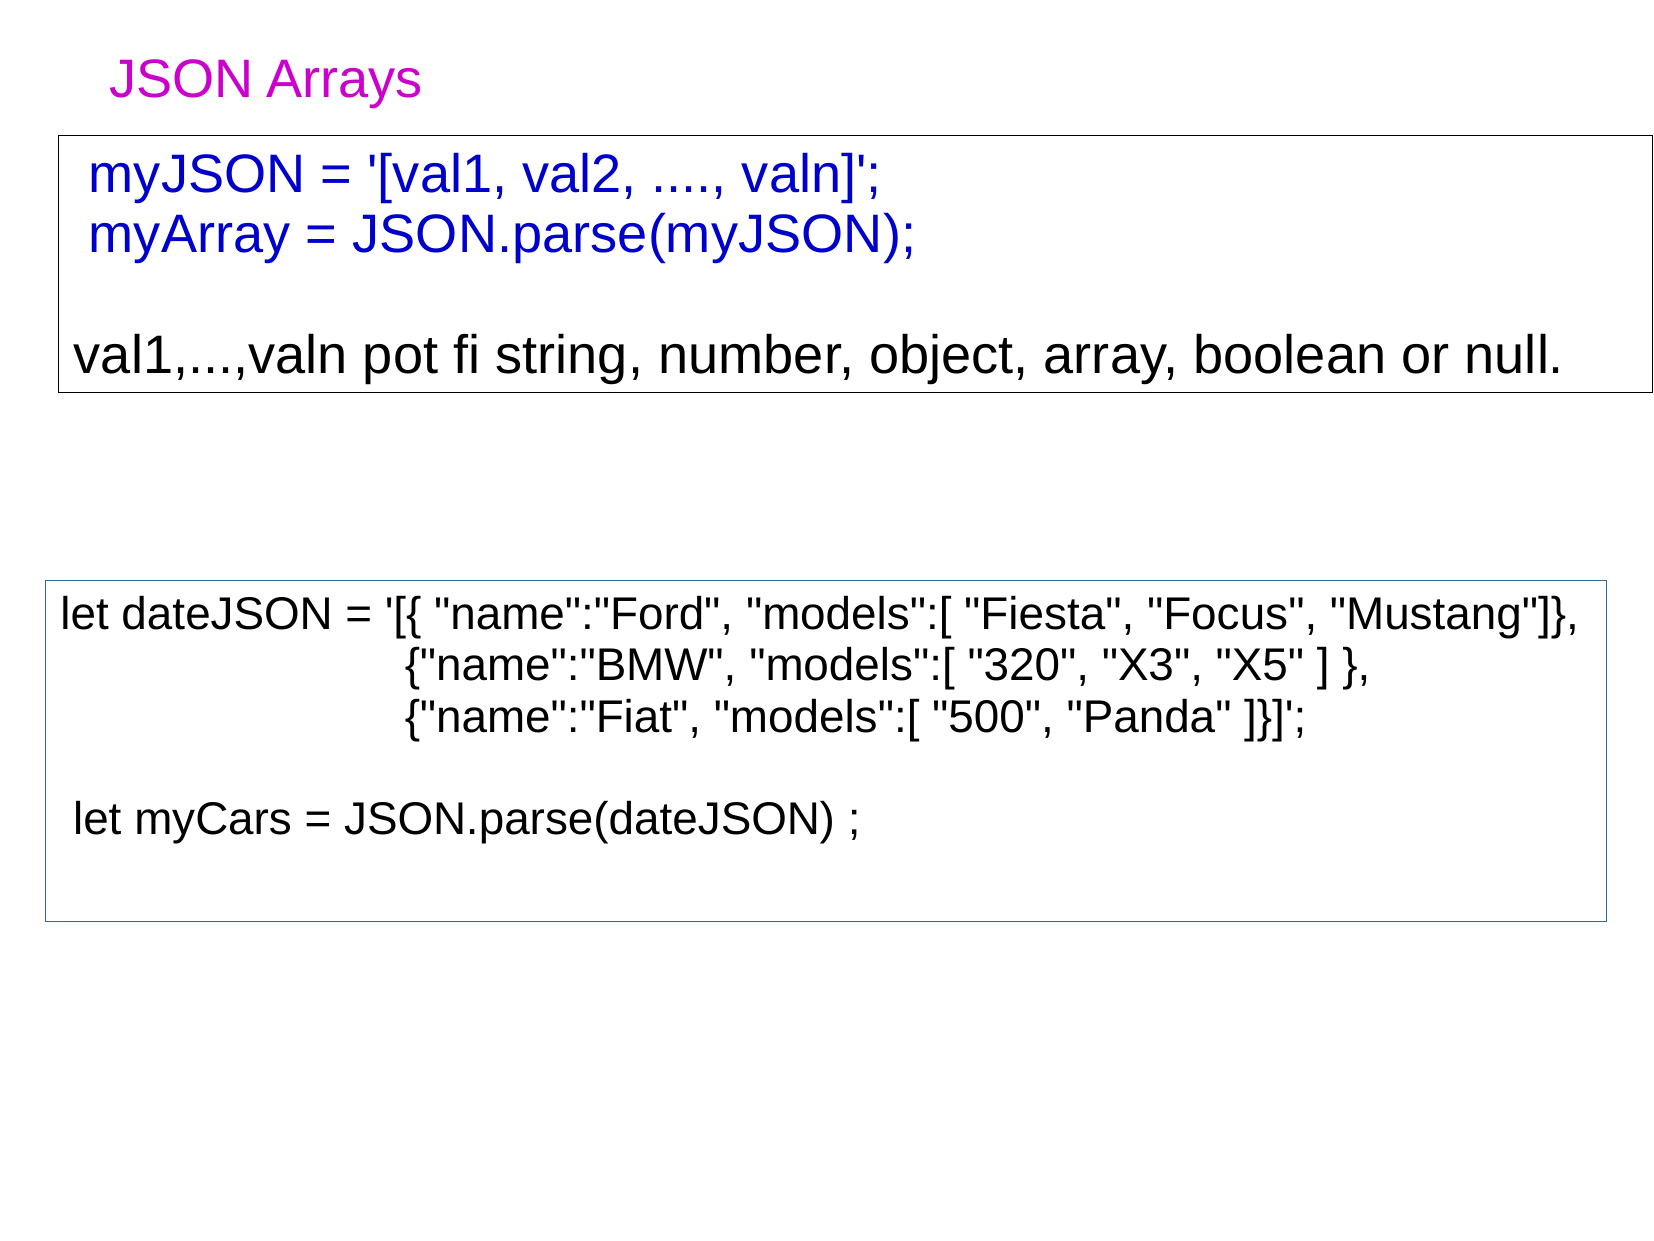

JSON Arrays
 myJSON = '[val1, val2, ...., valn]';
 myArray = JSON.parse(myJSON);
val1,...,valn pot fi string, number, object, array, boolean or null.
let dateJSON = '[{ "name":"Ford", "models":[ "Fiesta", "Focus", "Mustang"]},
 {"name":"BMW", "models":[ "320", "X3", "X5" ] },
 {"name":"Fiat", "models":[ "500", "Panda" ]}]';
 let myCars = JSON.parse(dateJSON) ;